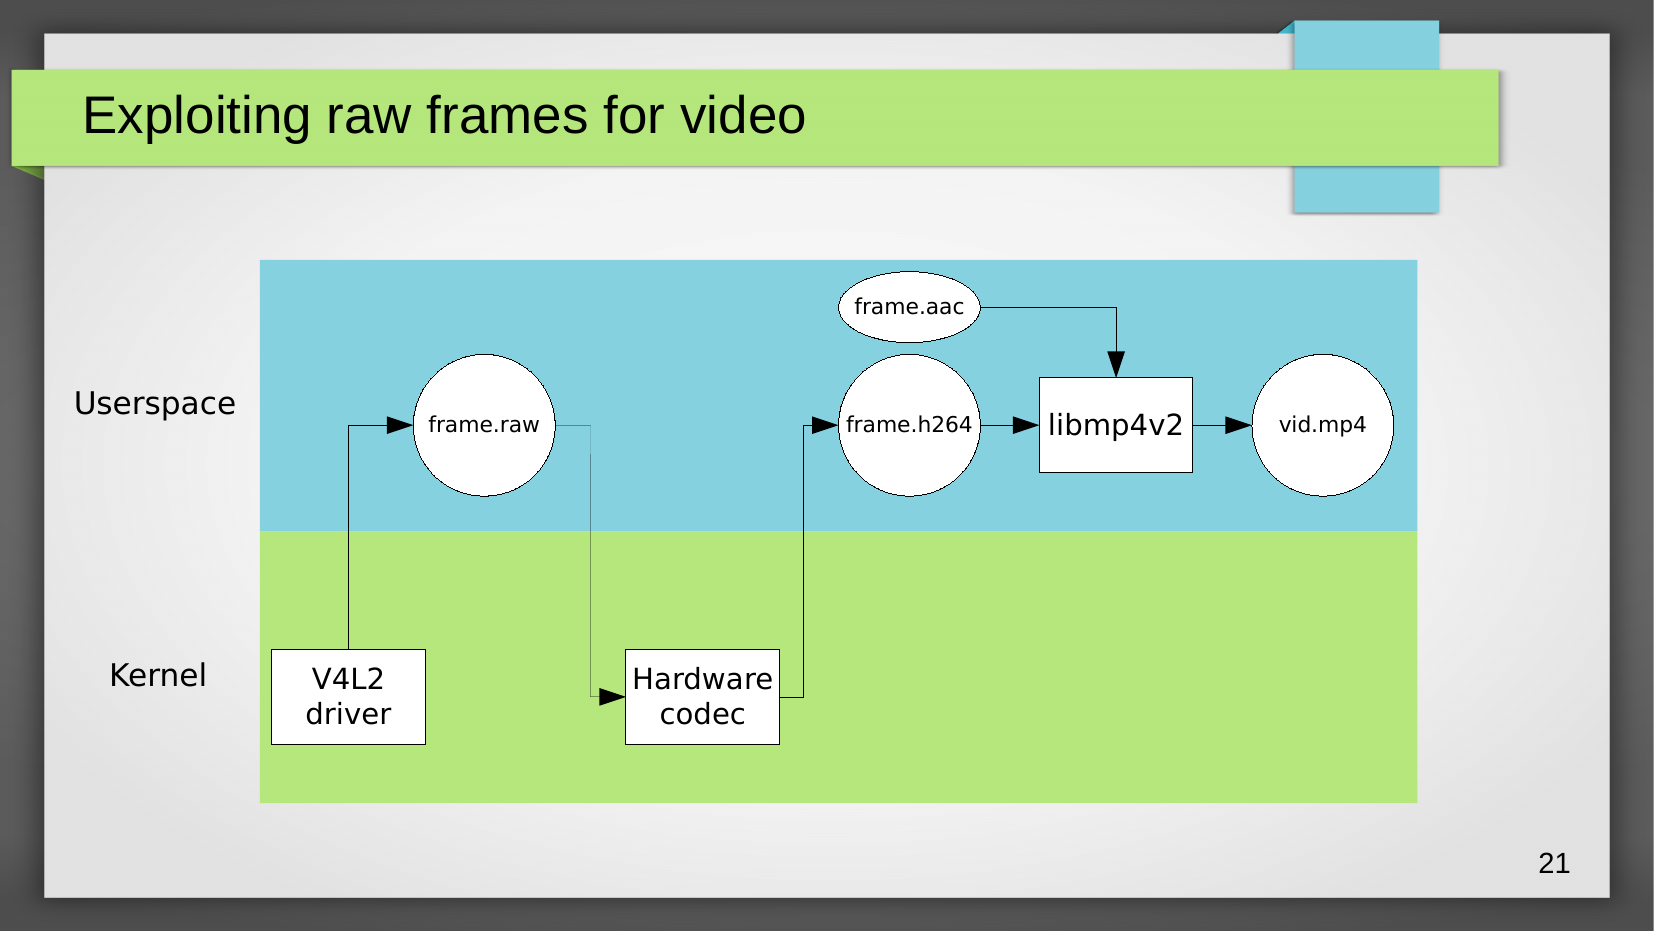

# Exploiting raw frames for video
frame.aac
frame.raw
frame.h264
vid.mp4
Userspace
libmp4v2
V4L2
driver
Hardware
codec
Kernel
21